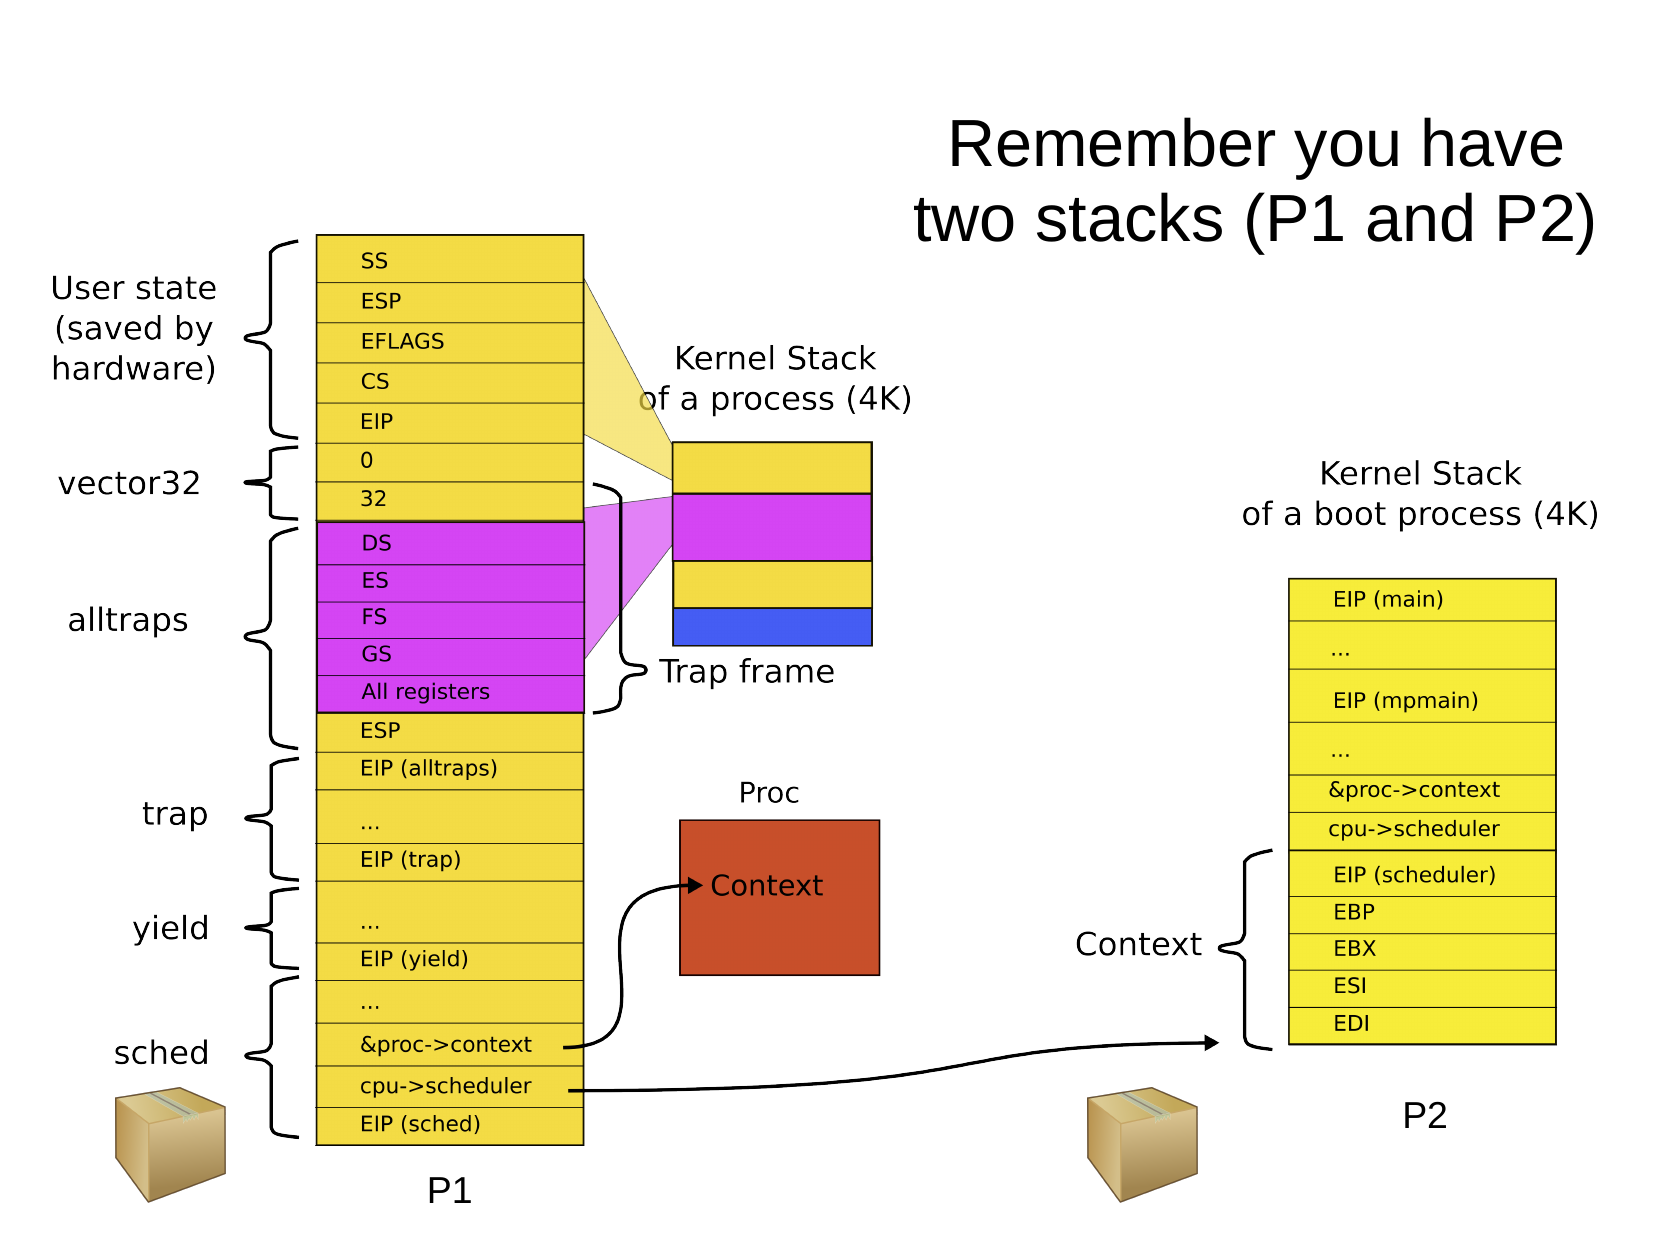

# Remember you have two stacks (P1 and P2)
P2
P1